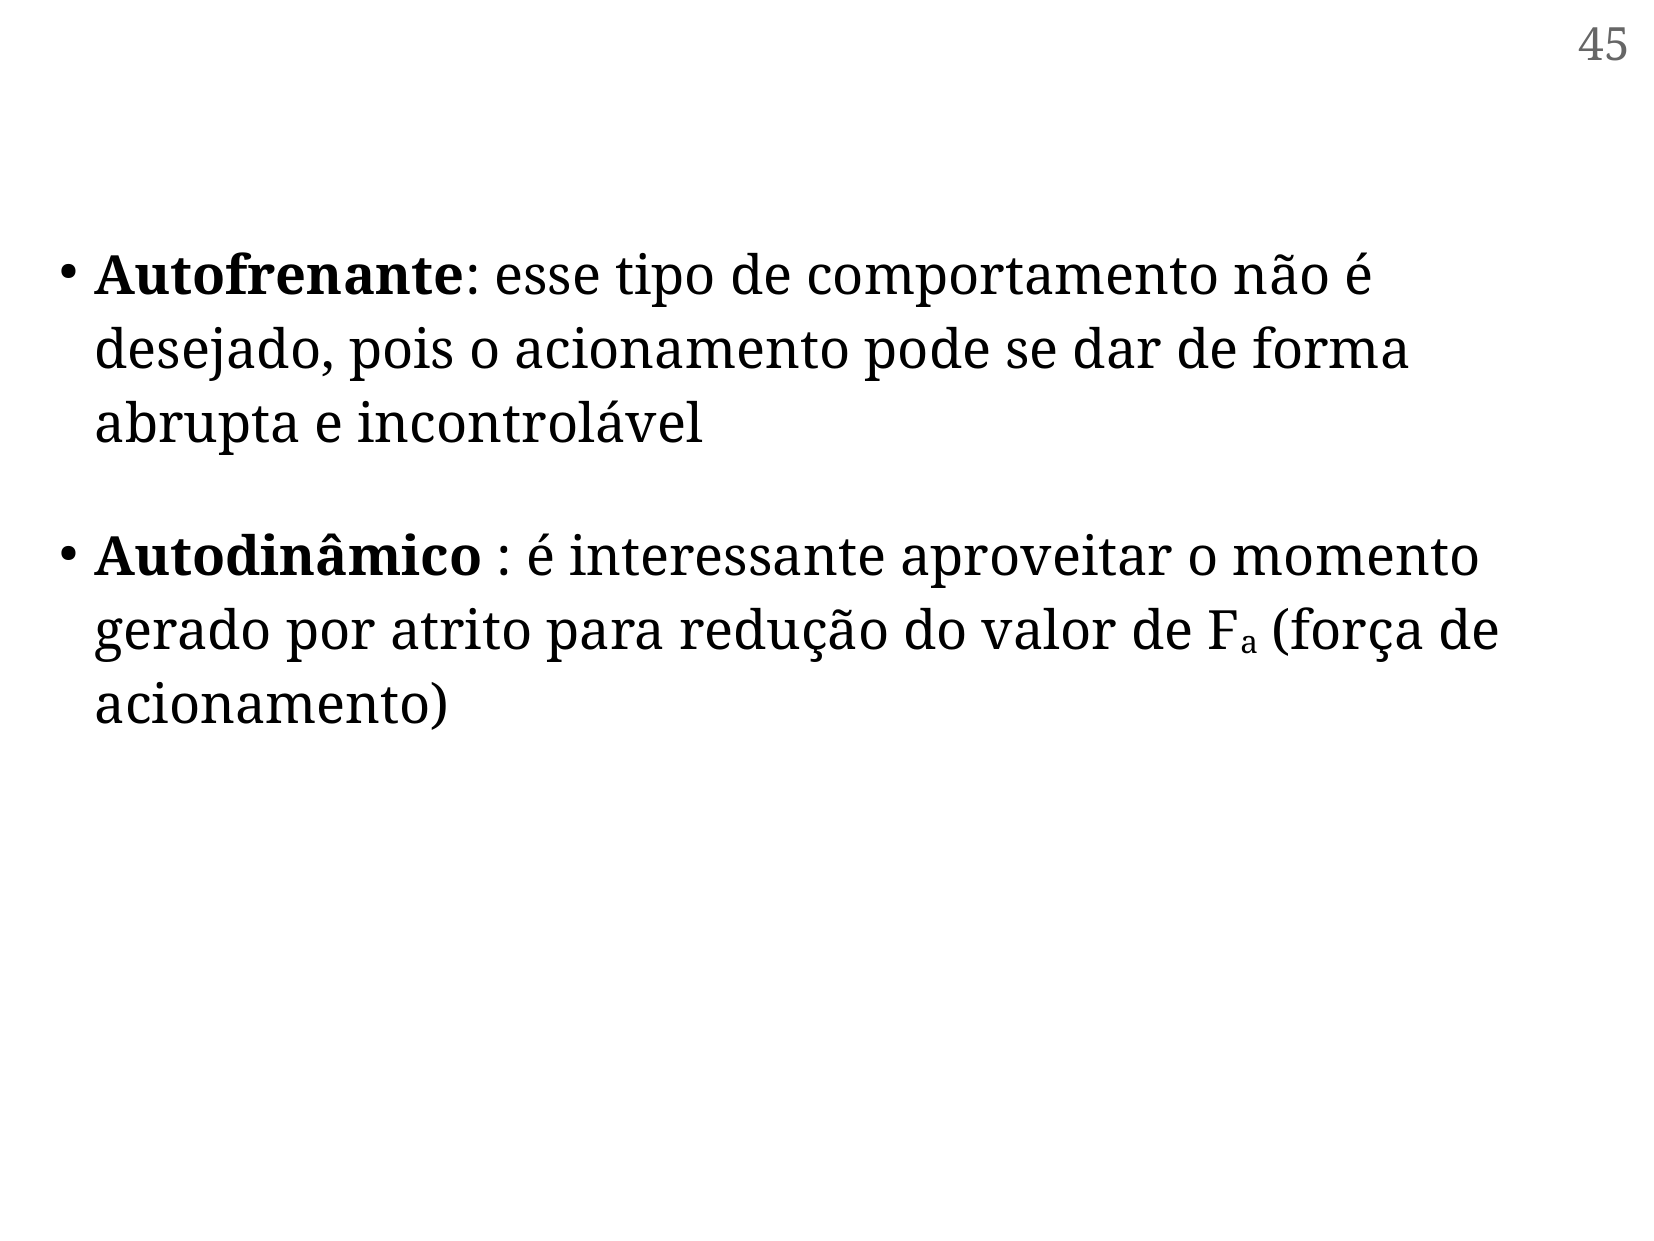

45
#
Autofrenante: esse tipo de comportamento não é desejado, pois o acionamento pode se dar de forma abrupta e incontrolável
Autodinâmico : é interessante aproveitar o momento gerado por atrito para redução do valor de Fa (força de acionamento)